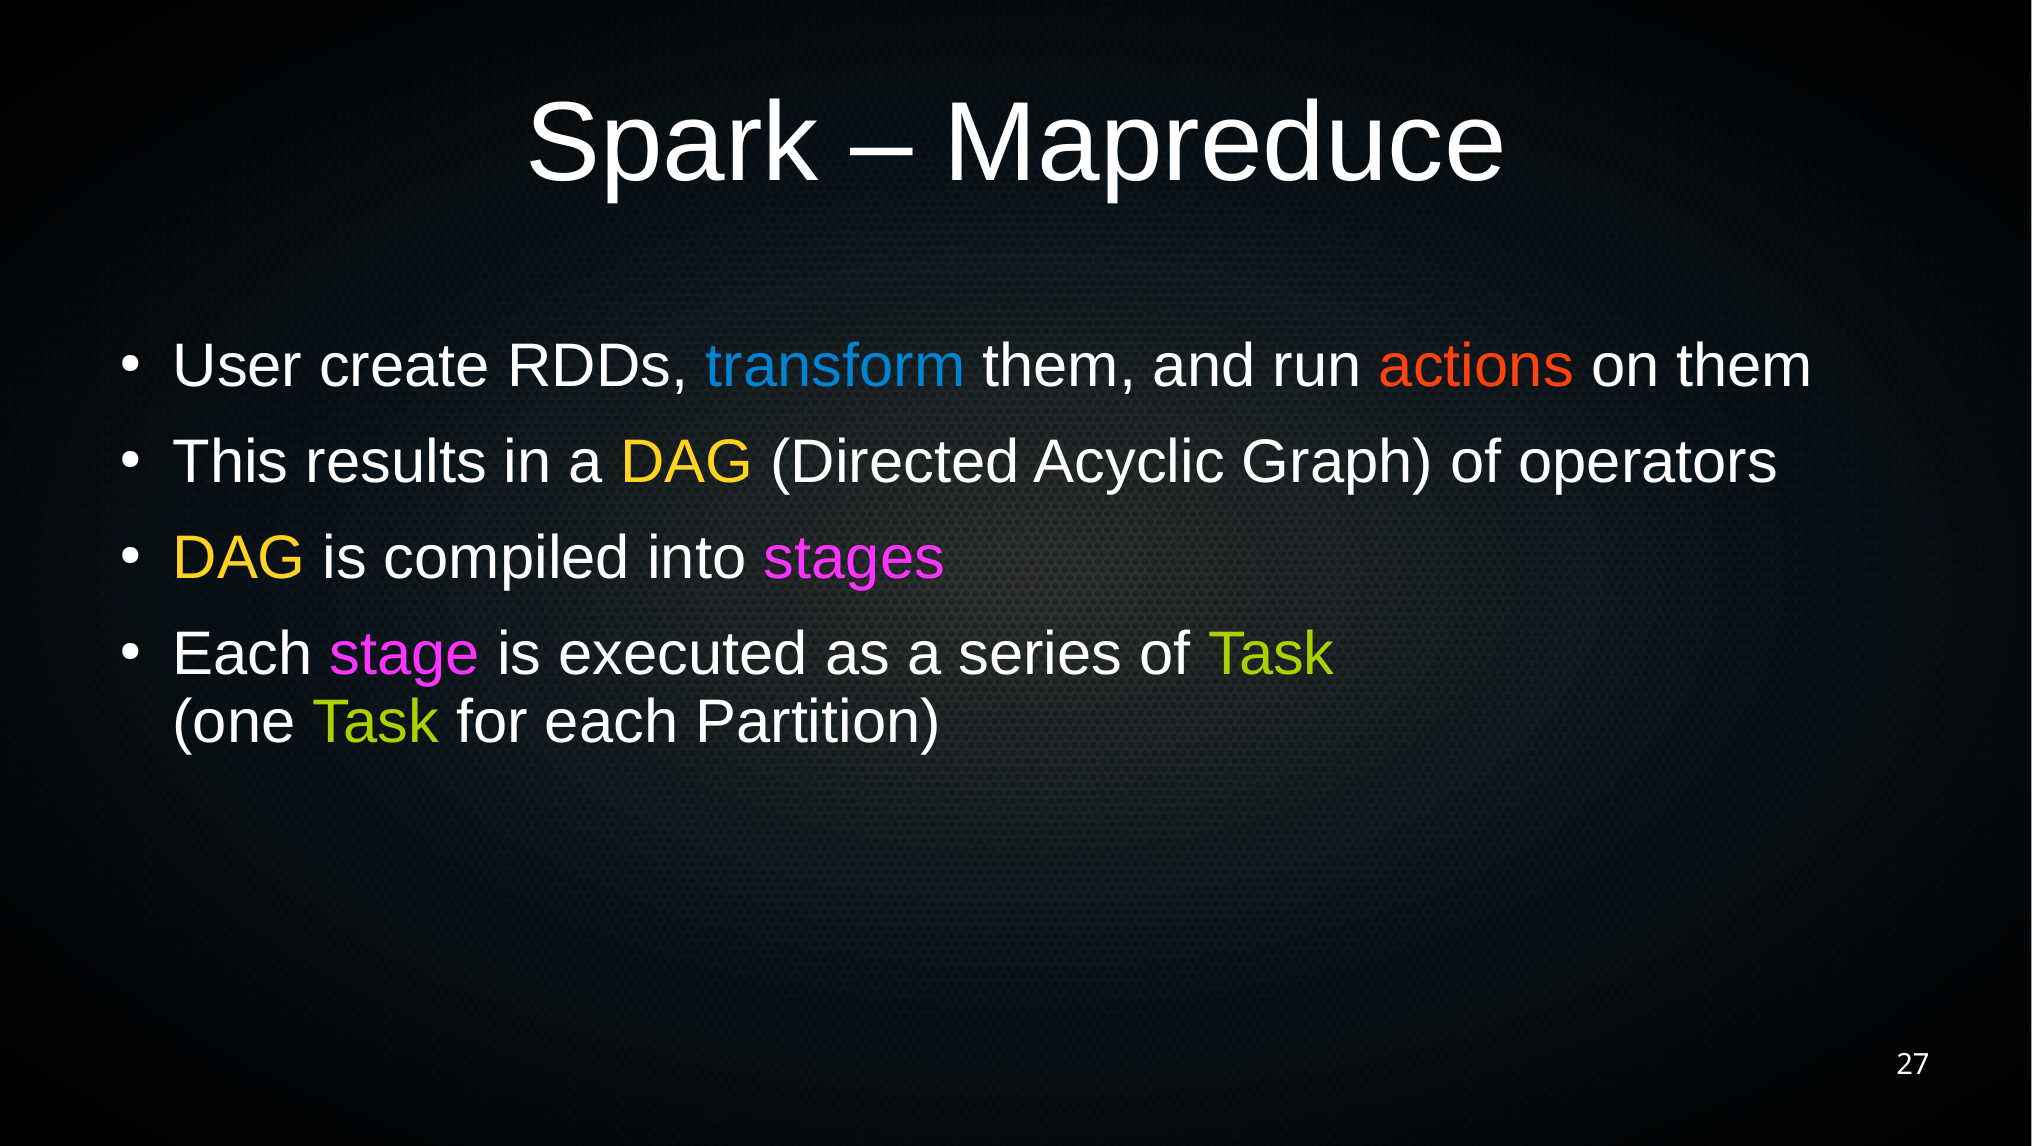

# Spark – Mapreduce
User create RDDs, transform them, and run actions on them
This results in a DAG (Directed Acyclic Graph) of operators
DAG is compiled into stages
Each stage is executed as a series of Task
(one Task for each Partition)
27